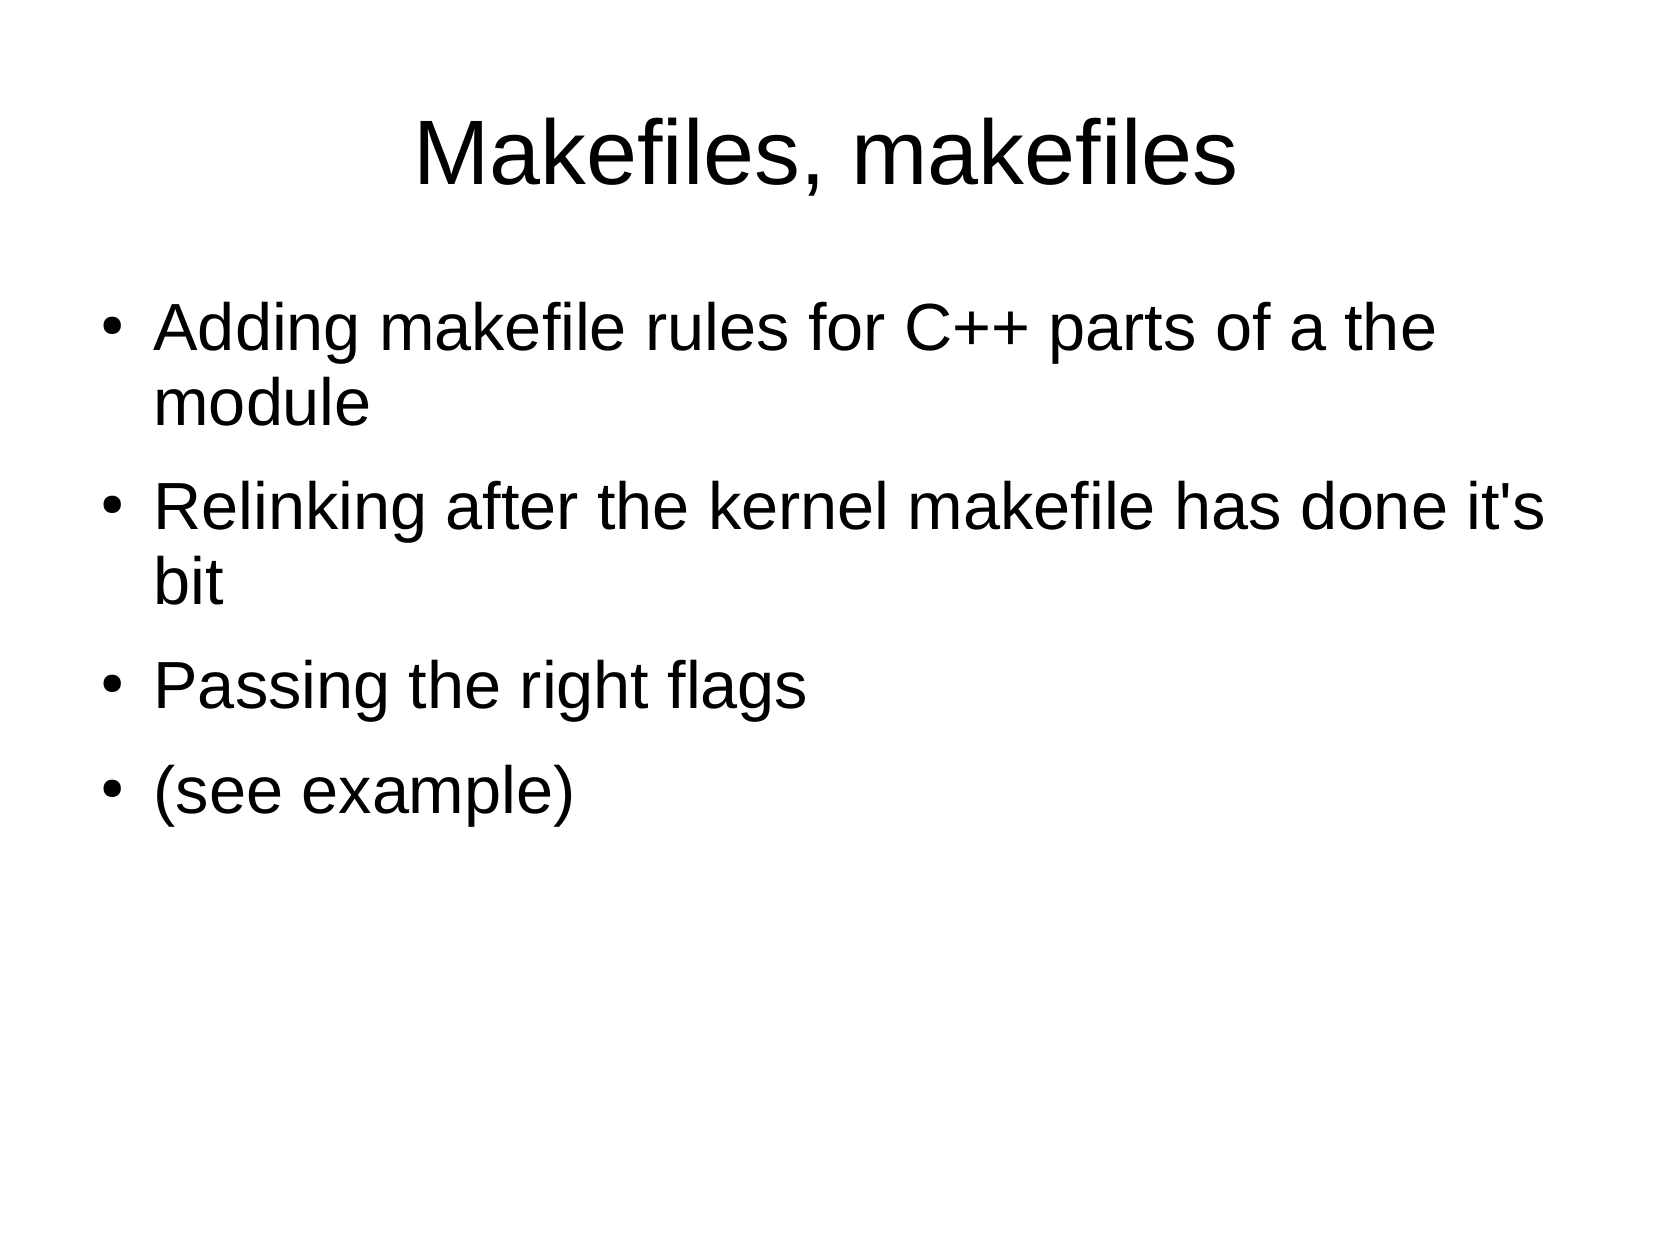

# Makefiles, makefiles
Adding makefile rules for C++ parts of a the module
Relinking after the kernel makefile has done it's bit
Passing the right flags
(see example)